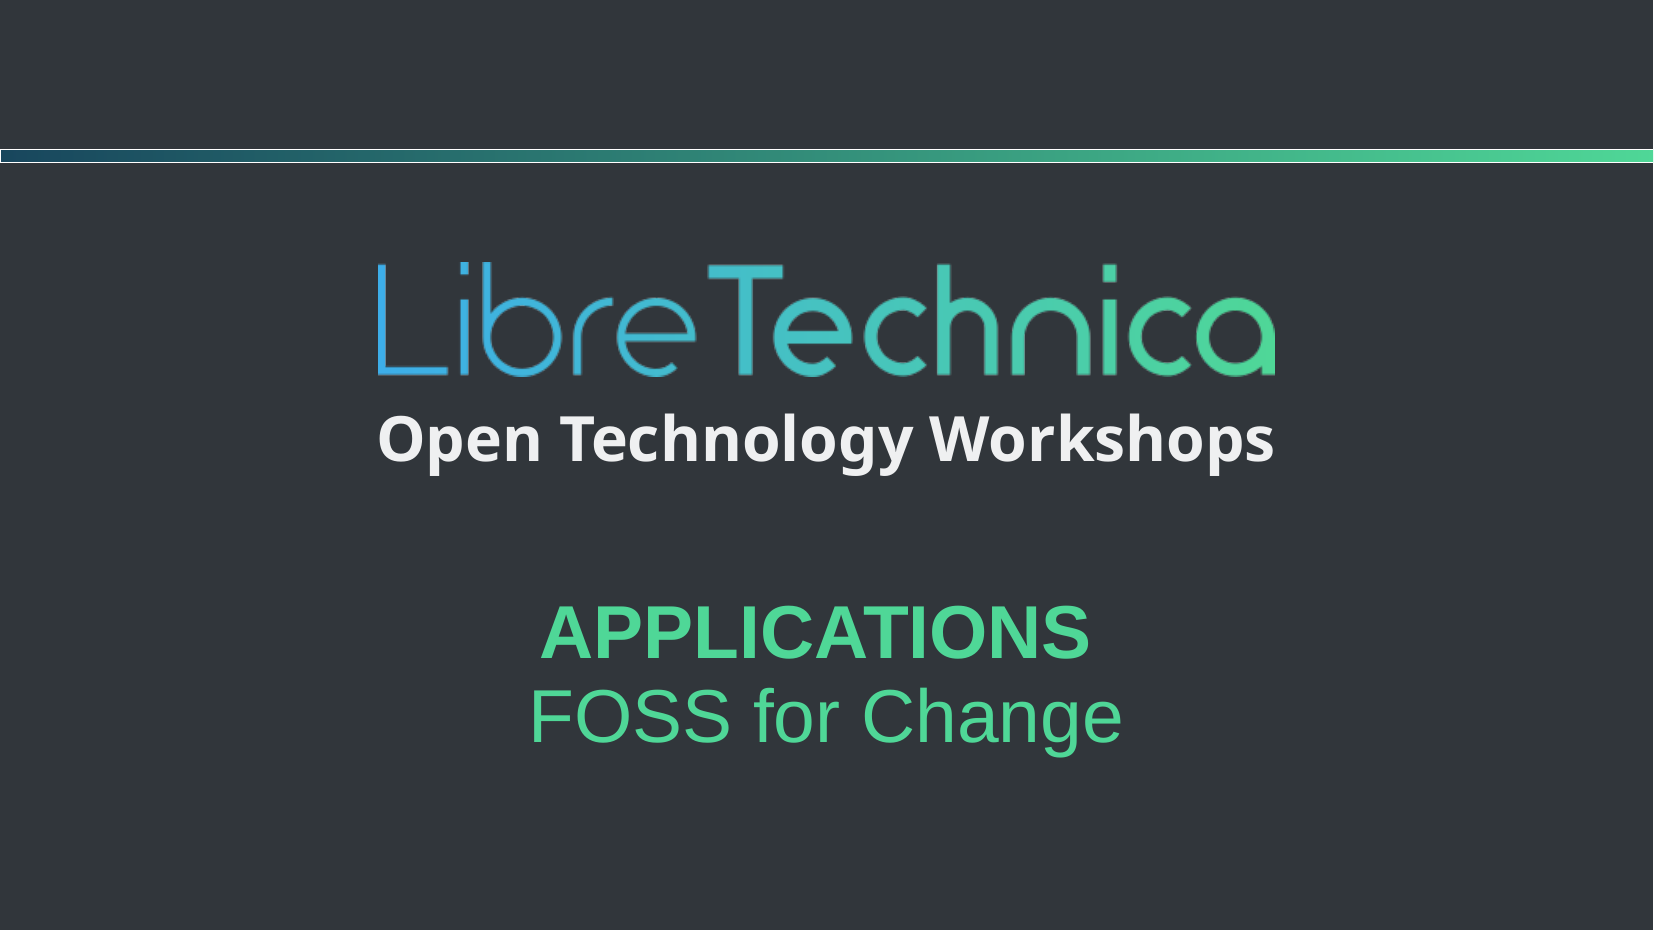

# Open Technology Workshops
APPLICATIONS
FOSS for Change